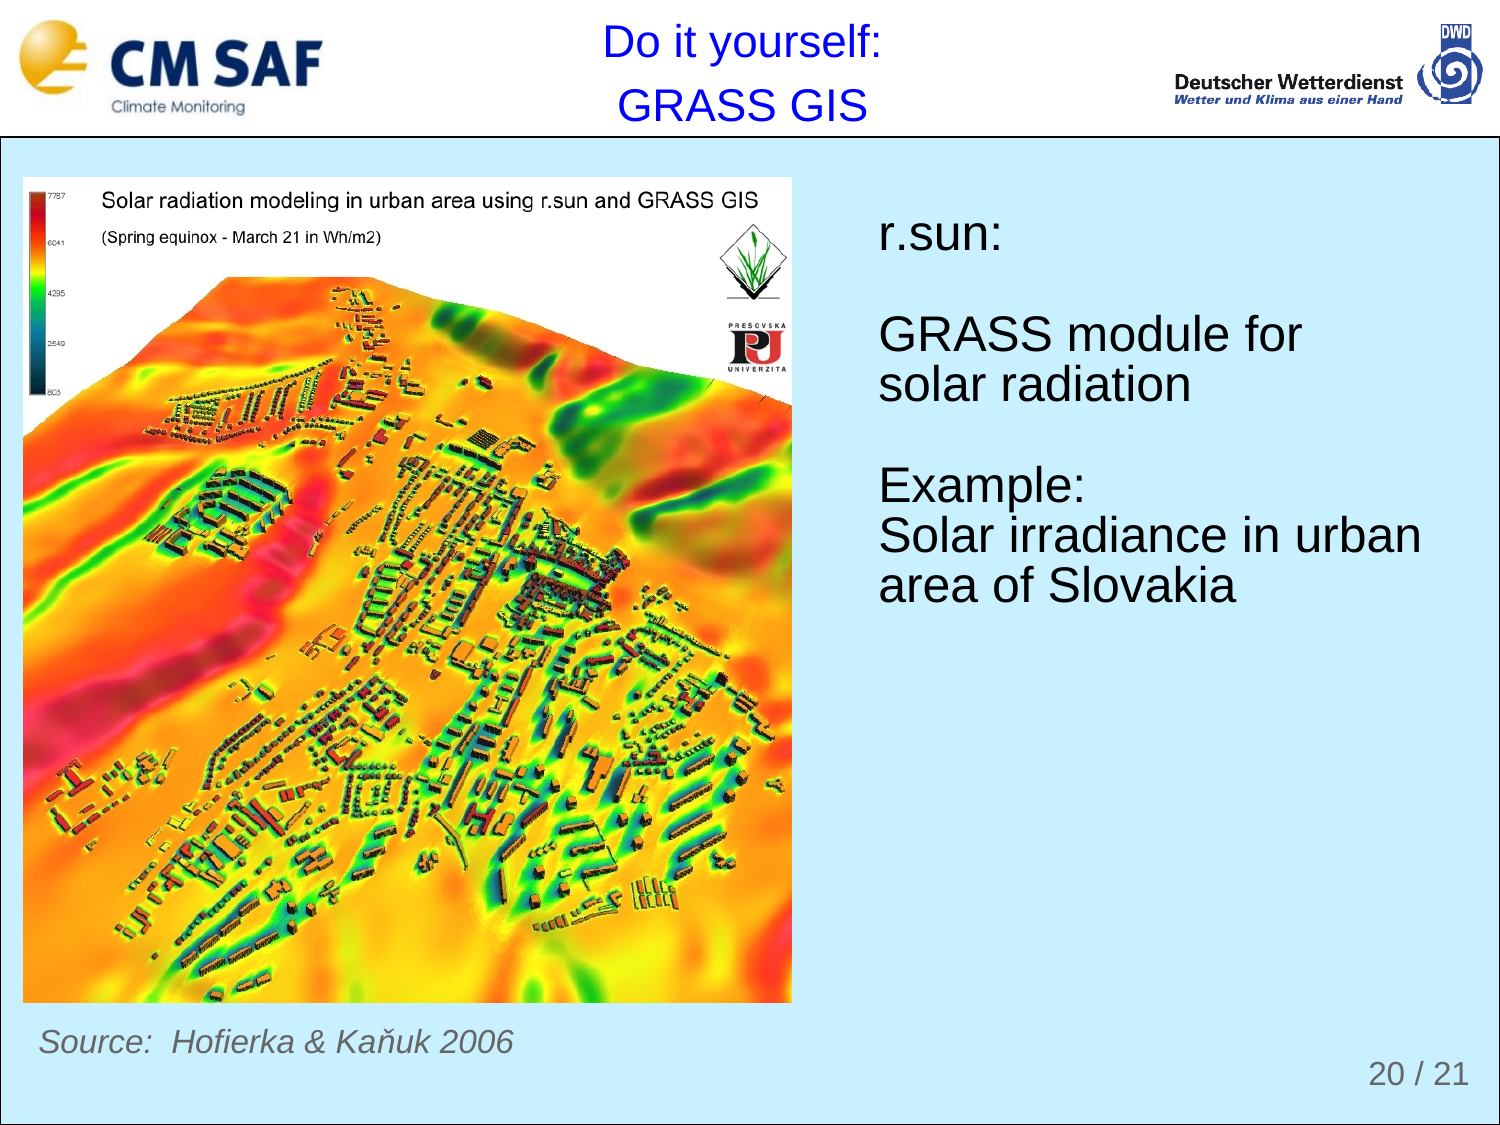

Do it yourself:
GRASS GIS
r.sun:
GRASS module for
solar radiation
Example:
Solar irradiance in urban
area of Slovakia
Source: Hofierka & Kaňuk 2006